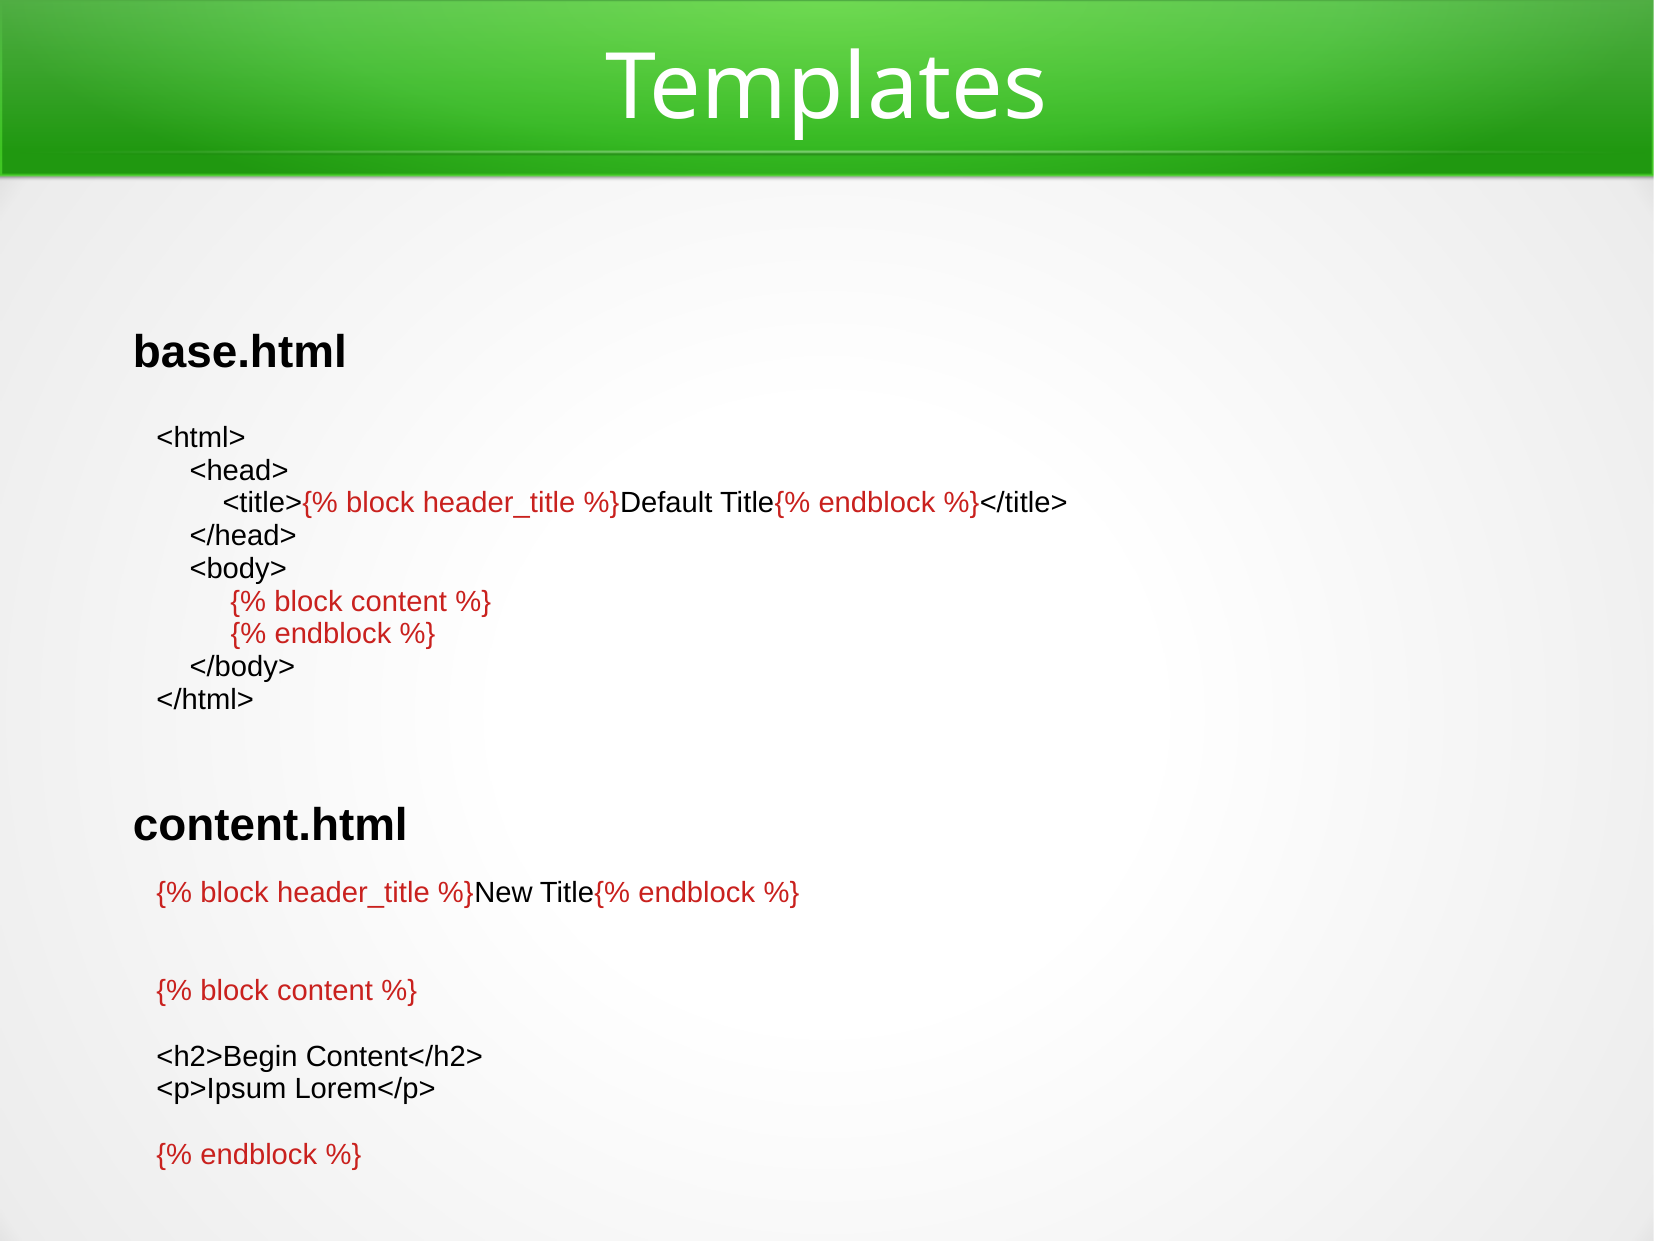

# Templates
base.html
<html>
 <head>
 <title>{% block header_title %}Default Title{% endblock %}</title>
 </head>
 <body>
	{% block content %}
 {% endblock %}
 </body>
</html>
content.html
{% block header_title %}New Title{% endblock %}
{% block content %}
<h2>Begin Content</h2>
<p>Ipsum Lorem</p>
{% endblock %}